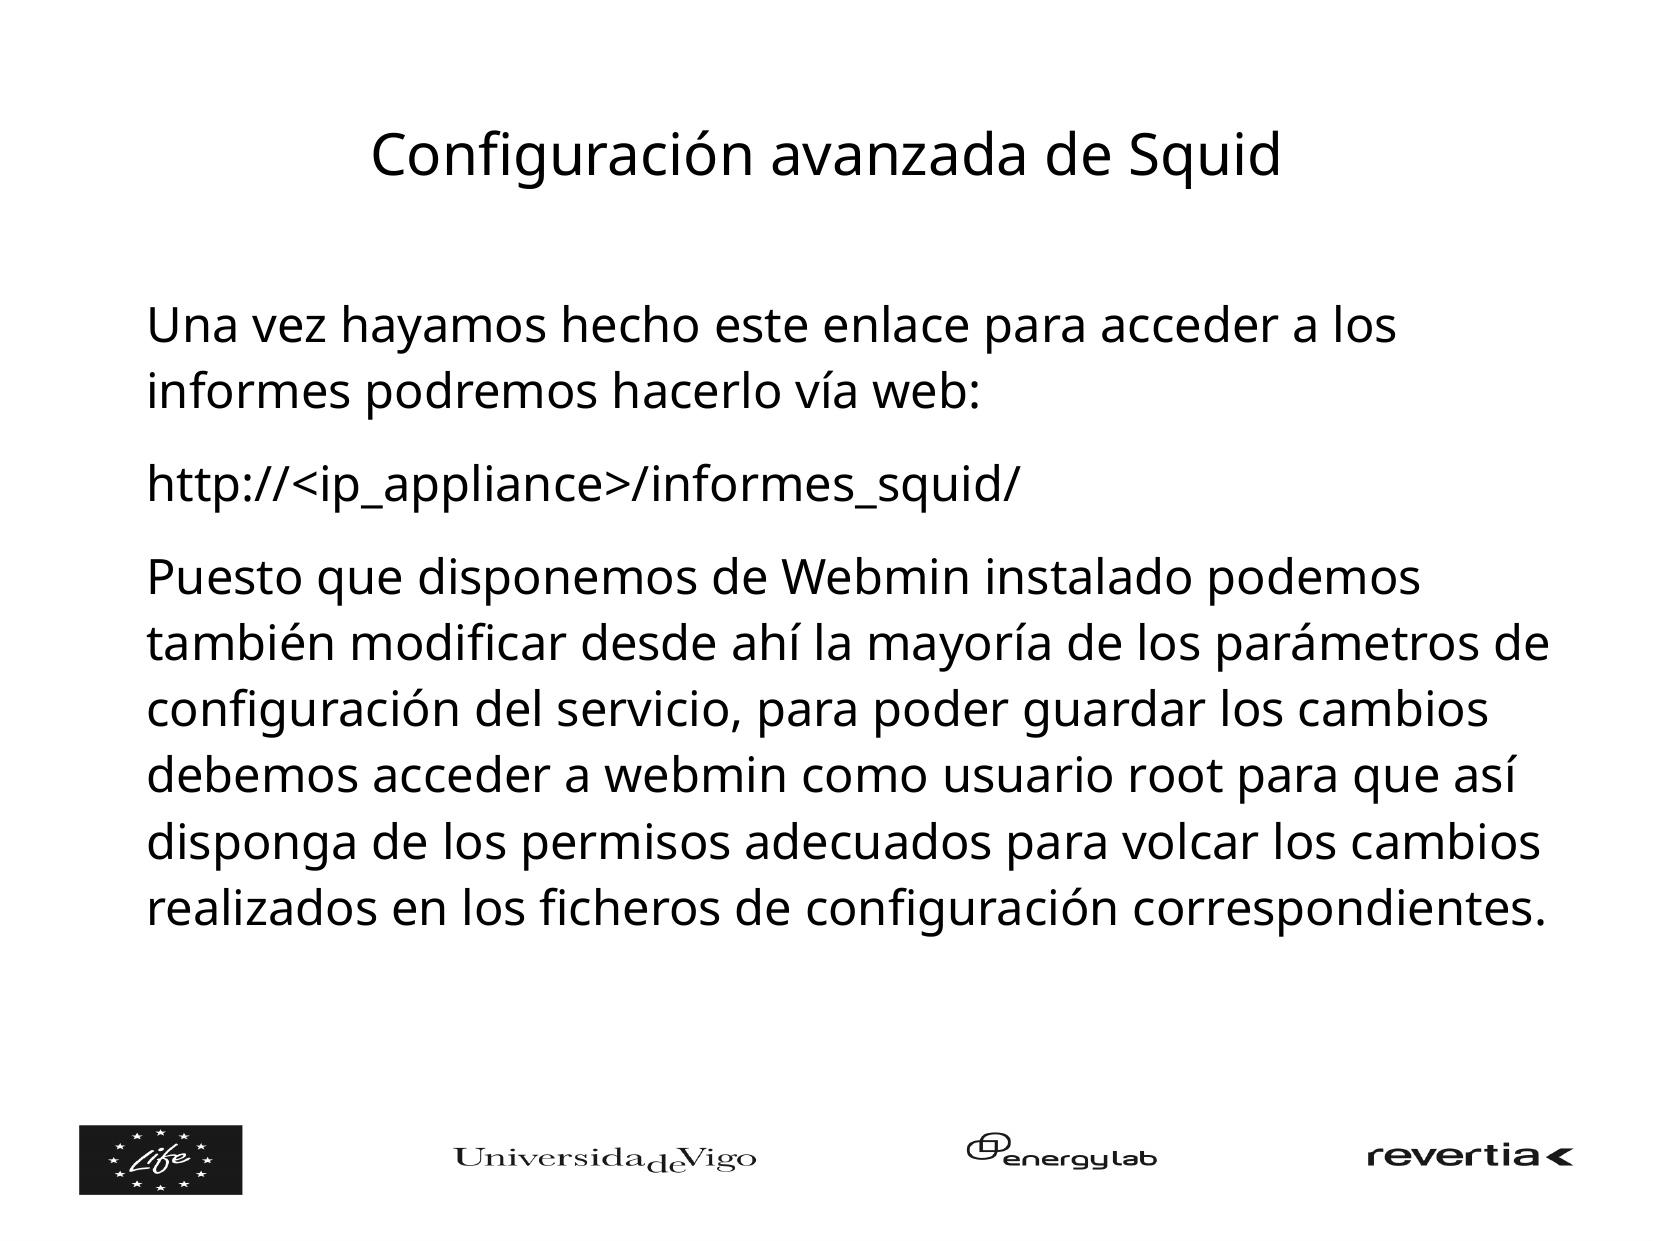

# Configuración avanzada de Squid
Una vez hayamos hecho este enlace para acceder a los informes podremos hacerlo vía web:
http://<ip_appliance>/informes_squid/
Puesto que disponemos de Webmin instalado podemos también modificar desde ahí la mayoría de los parámetros de configuración del servicio, para poder guardar los cambios debemos acceder a webmin como usuario root para que así disponga de los permisos adecuados para volcar los cambios realizados en los ficheros de configuración correspondientes.